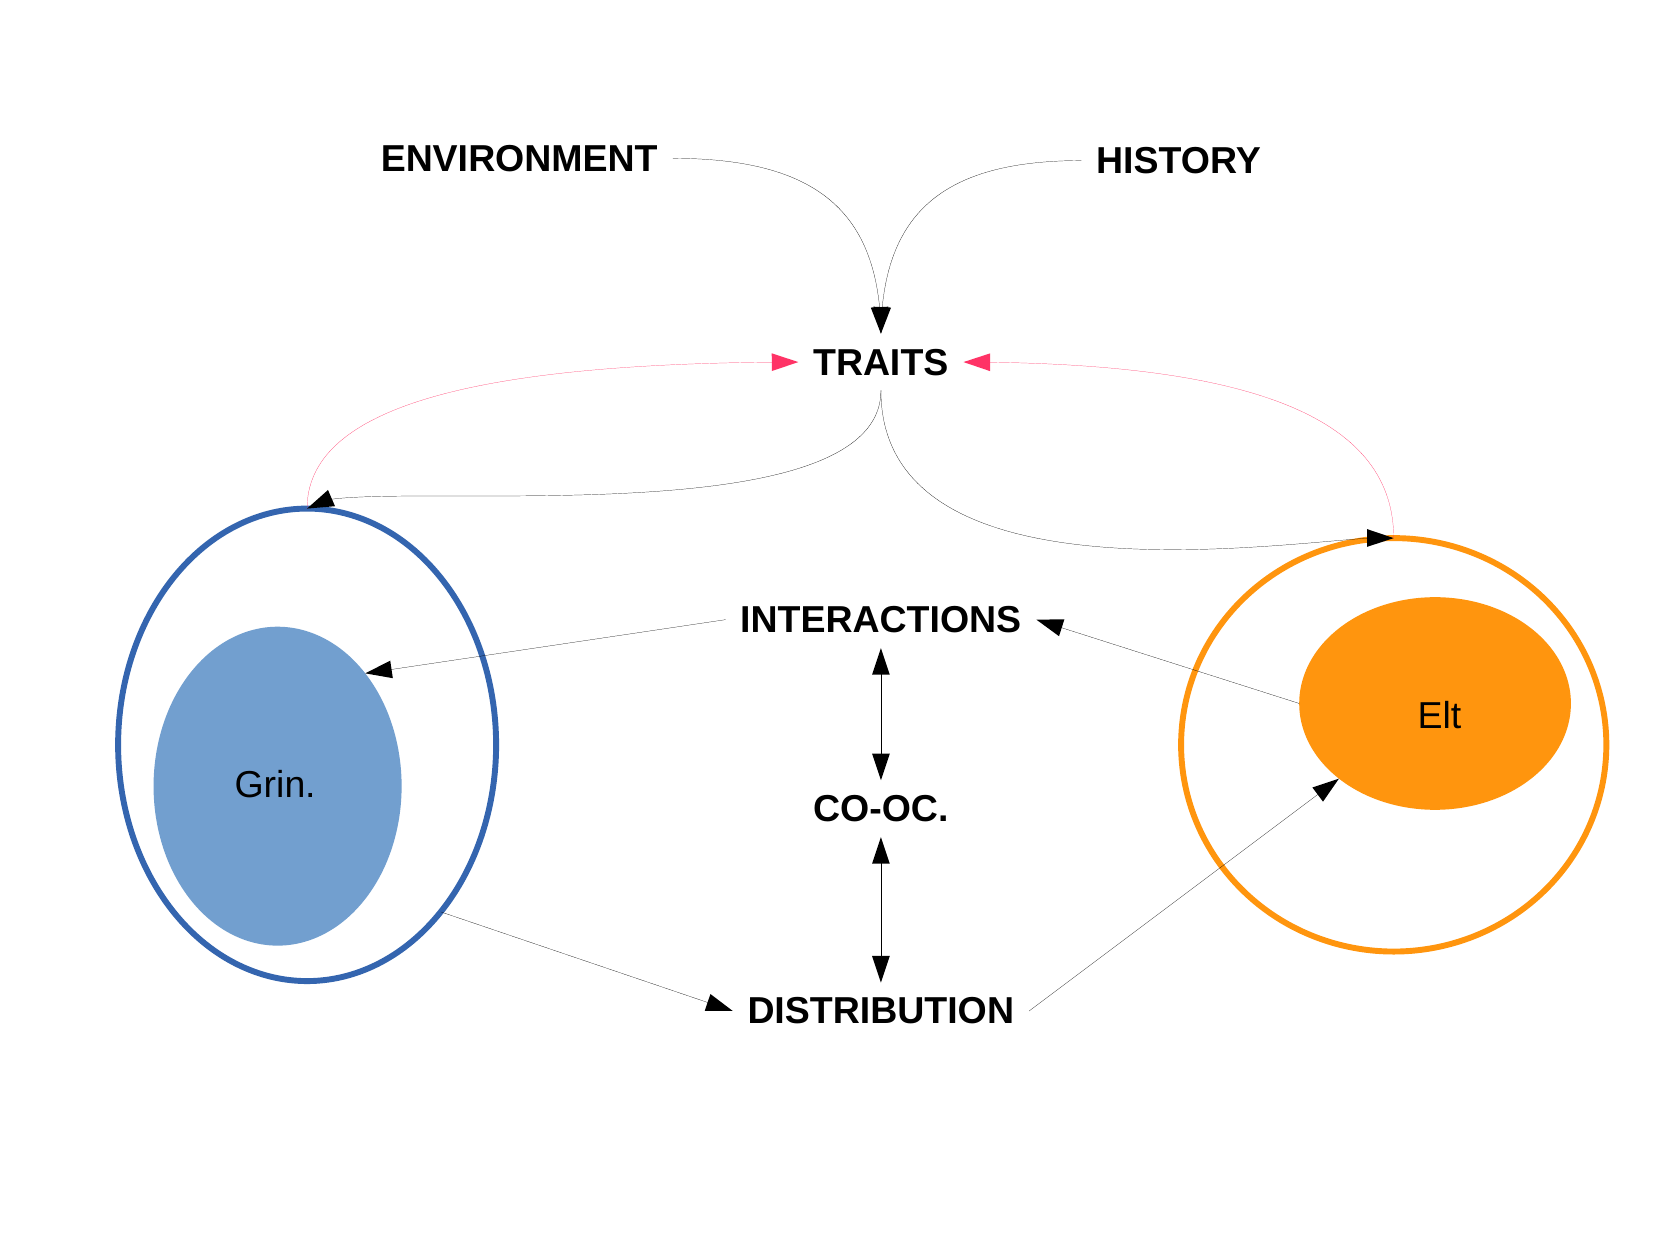

ENVIRONMENT
HISTORY
TRAITS
INTERACTIONS
Elt
Grin.
CO-OC.
DISTRIBUTION